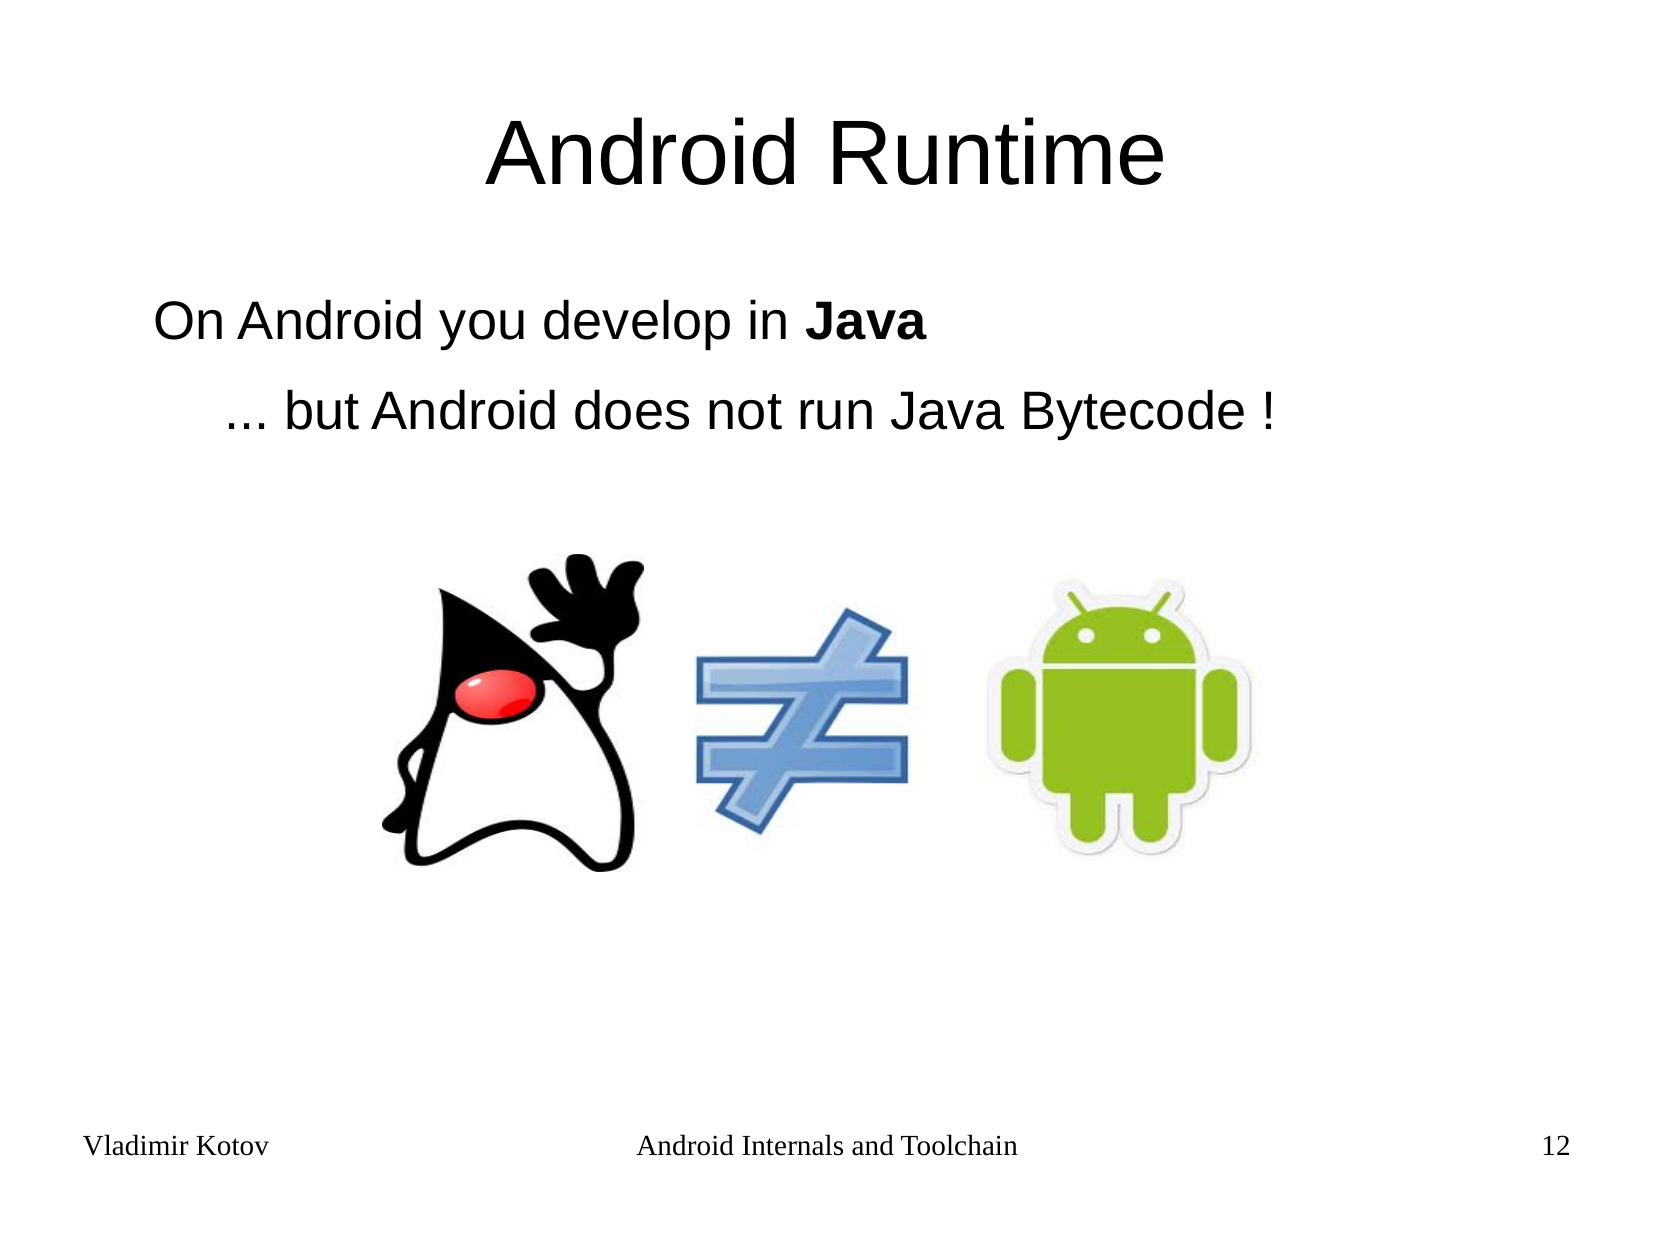

# Android Runtime
On Android you develop in Java
... but Android does not run Java Bytecode !
Vladimir Kotov
Android Internals and Toolchain
12